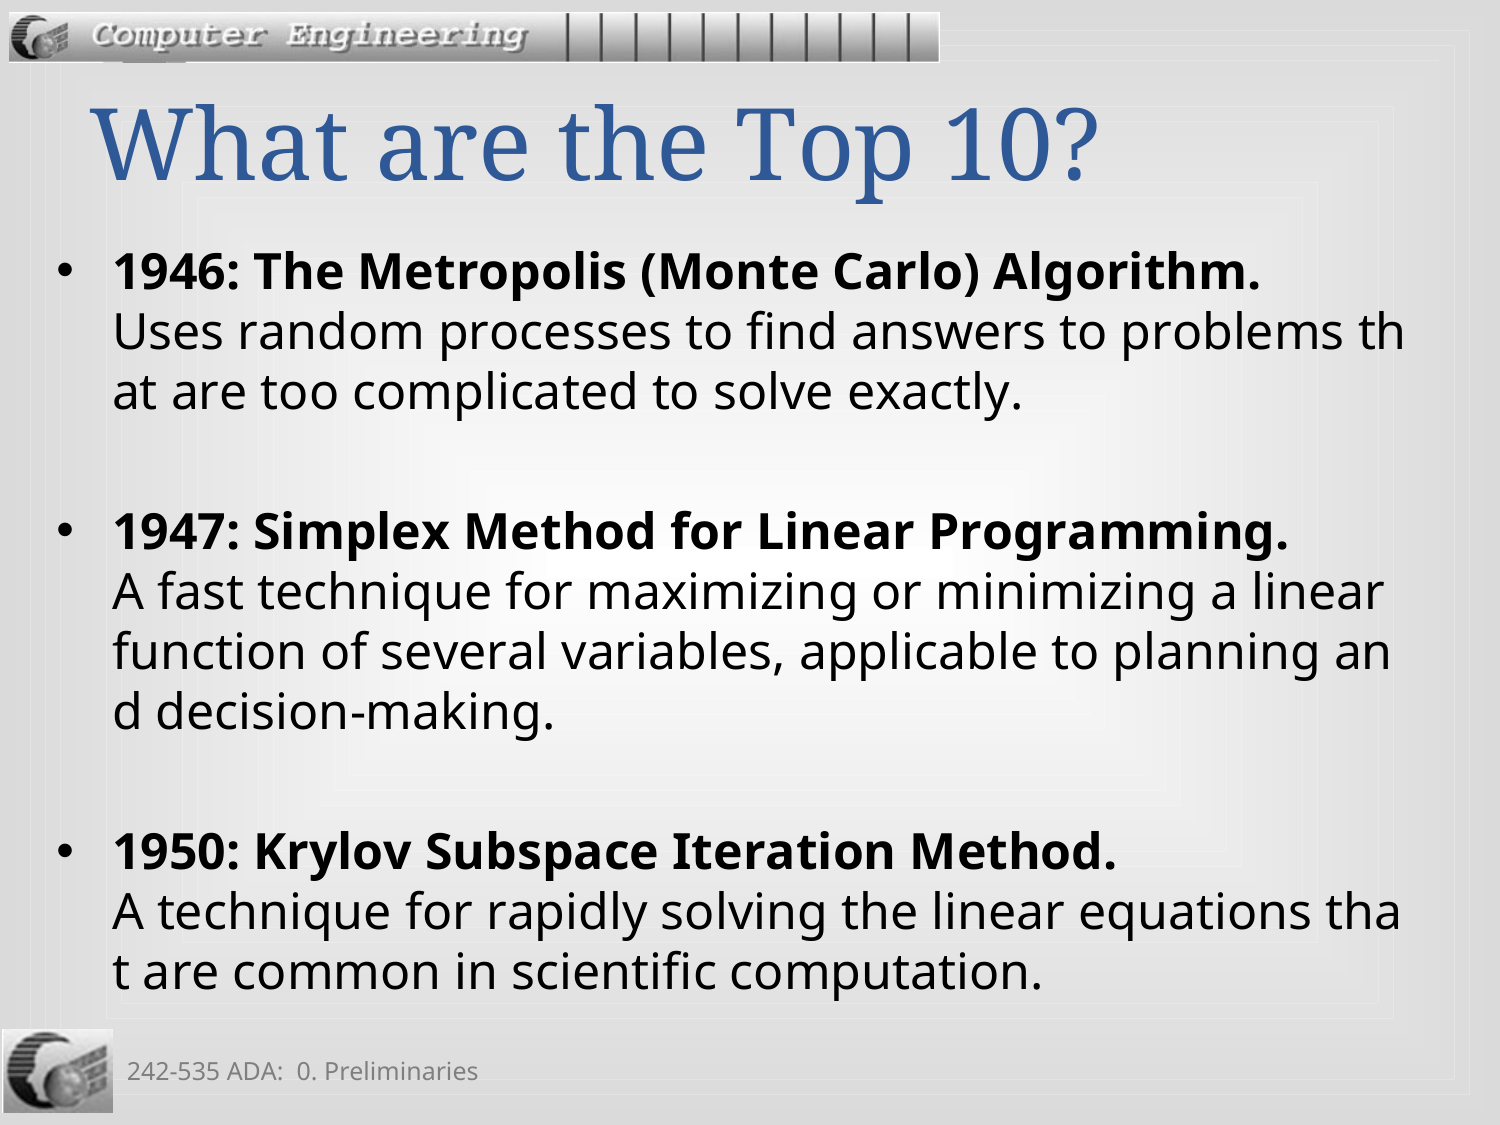

What are the Top 10?
1946: The Metropolis (Monte Carlo) Algorithm.
Uses random processes to find answers to problems that are too complicated to solve exactly.
1947: Simplex Method for Linear Programming. 
A fast technique for maximizing or minimizing a linear function of several variables, applicable to planning and decision-making.
1950: Krylov Subspace Iteration Method. 
A technique for rapidly solving the linear equations that are common in scientific computation.